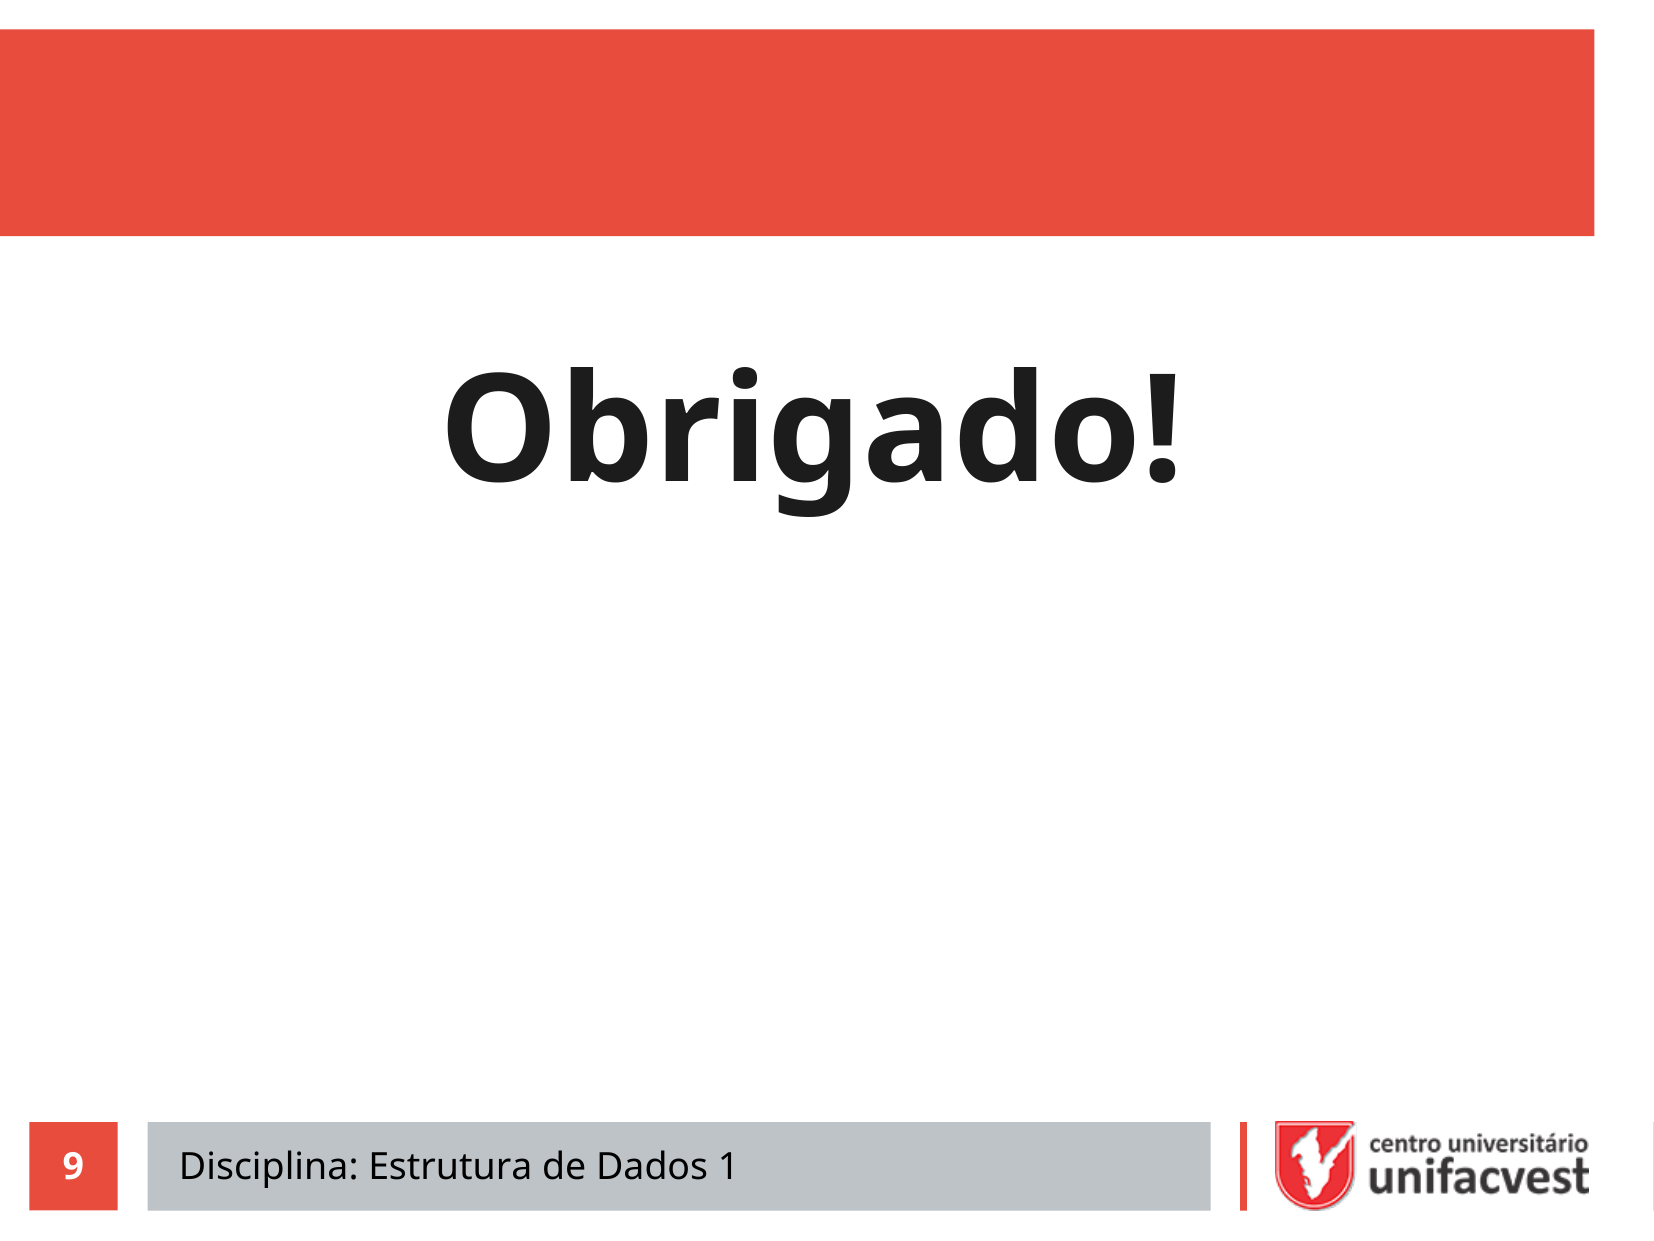

# Obrigado!
9
Disciplina: Estrutura de Dados 1